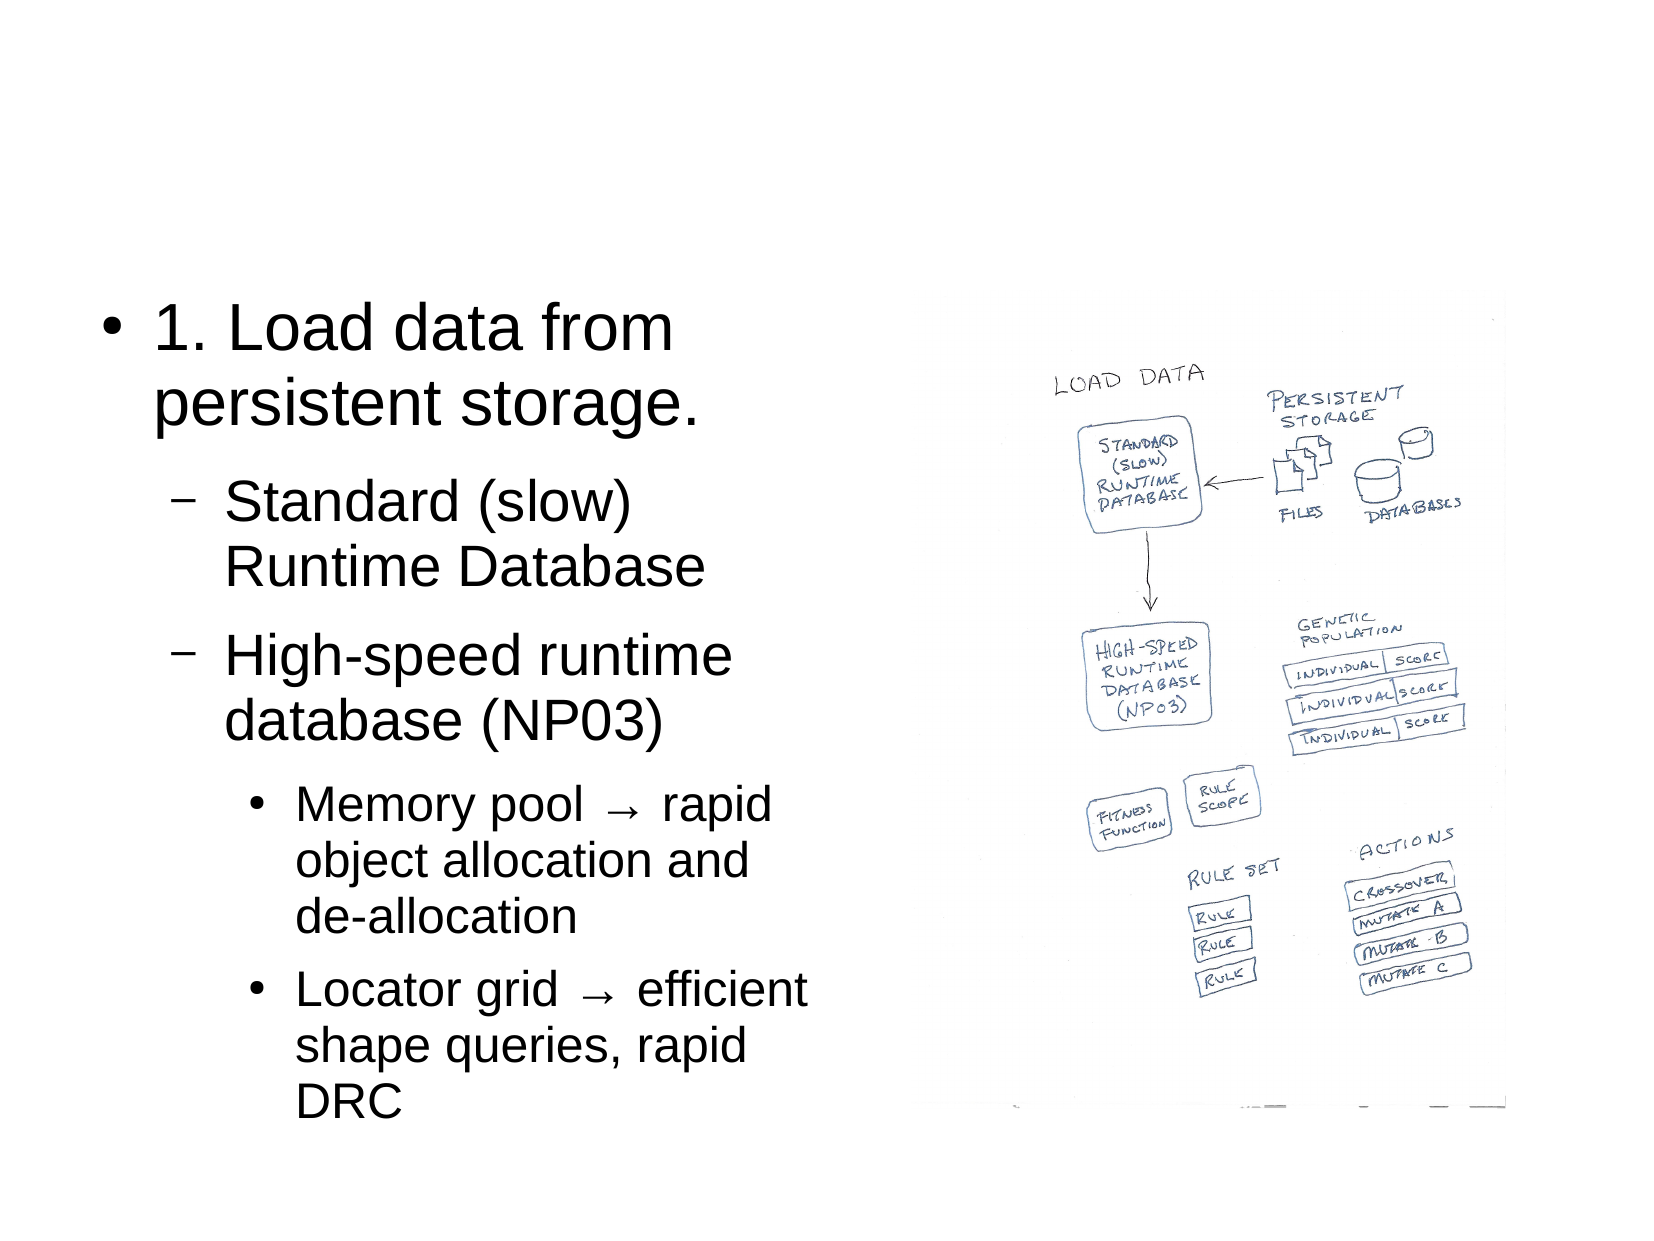

#
1. Load data from persistent storage.
Standard (slow) Runtime Database
High-speed runtime database (NP03)
Memory pool → rapid object allocation and de-allocation
Locator grid → efficient shape queries, rapid DRC